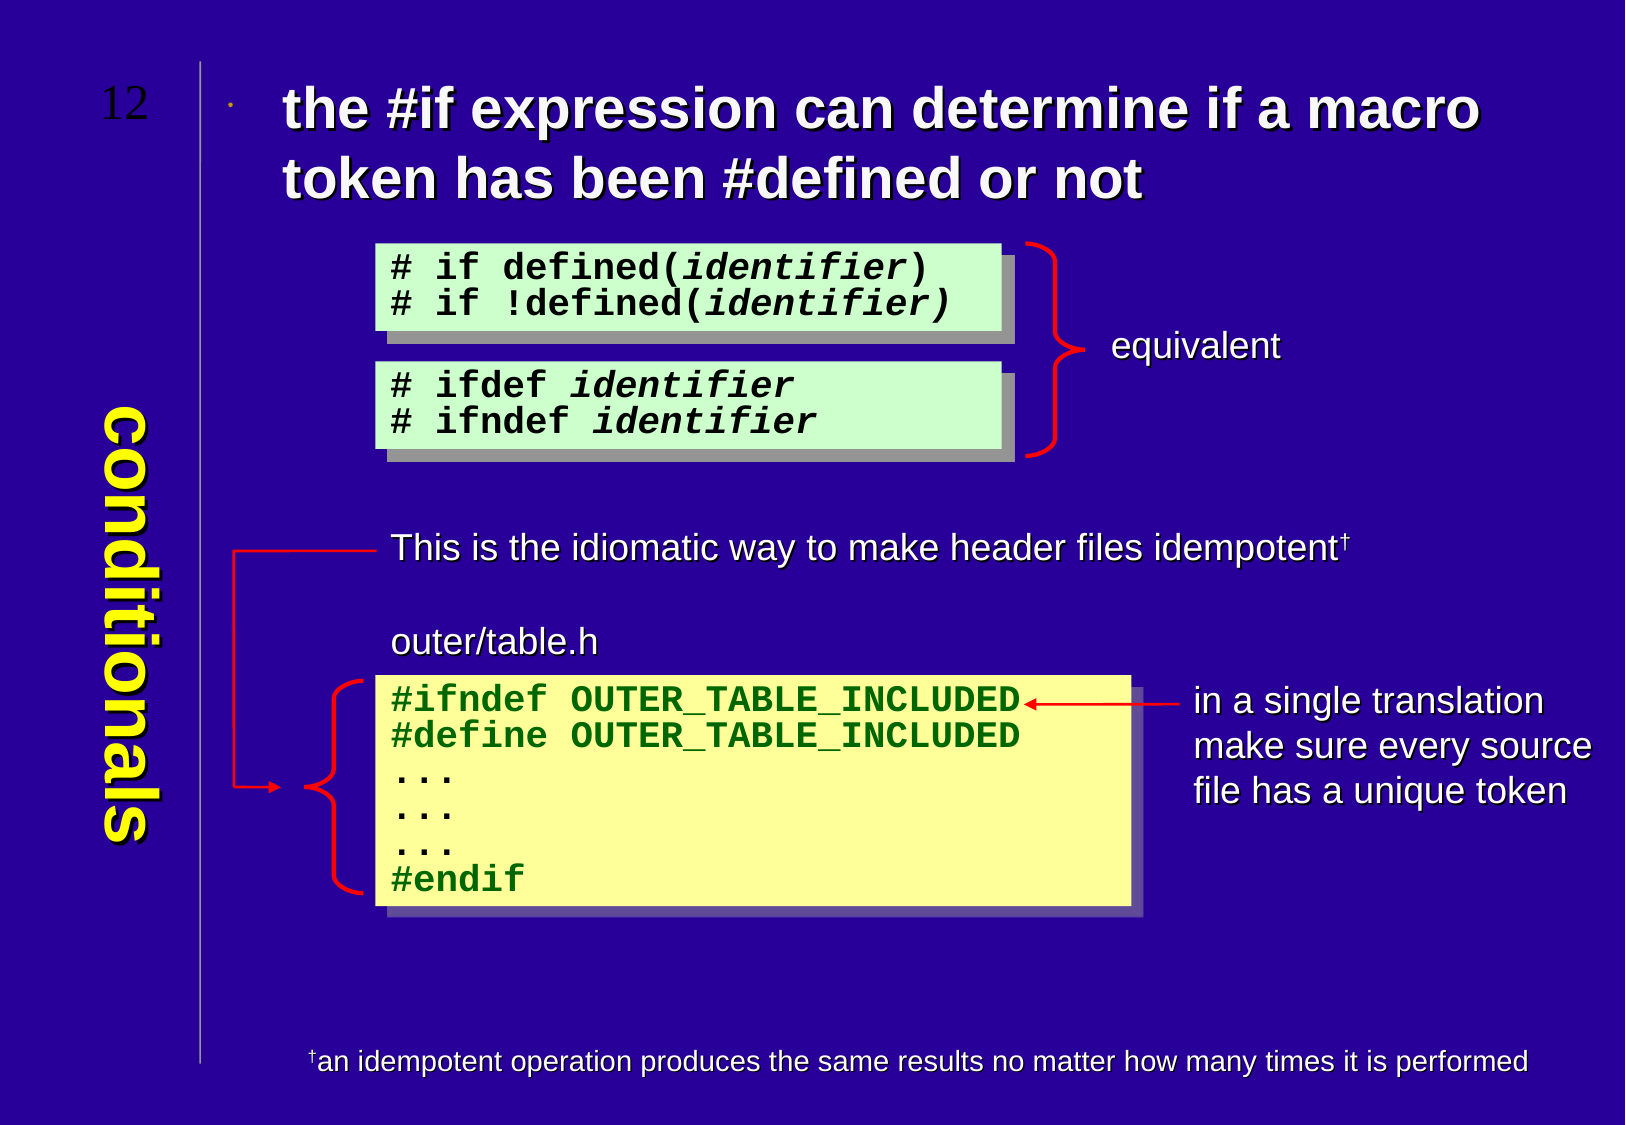

12
the #if expression can determine if a macro token has been #defined or not
# conditionals
# if defined(identifier)
# if !defined(identifier)
equivalent
# ifdef identifier
# ifndef identifier
This is the idiomatic way to make header files idempotent†
outer/table.h
in a single translation
make sure every source
file has a unique token
#ifndef OUTER_TABLE_INCLUDED
#define OUTER_TABLE_INCLUDED
...
...
...
#endif
†an idempotent operation produces the same results no matter how many times it is performed